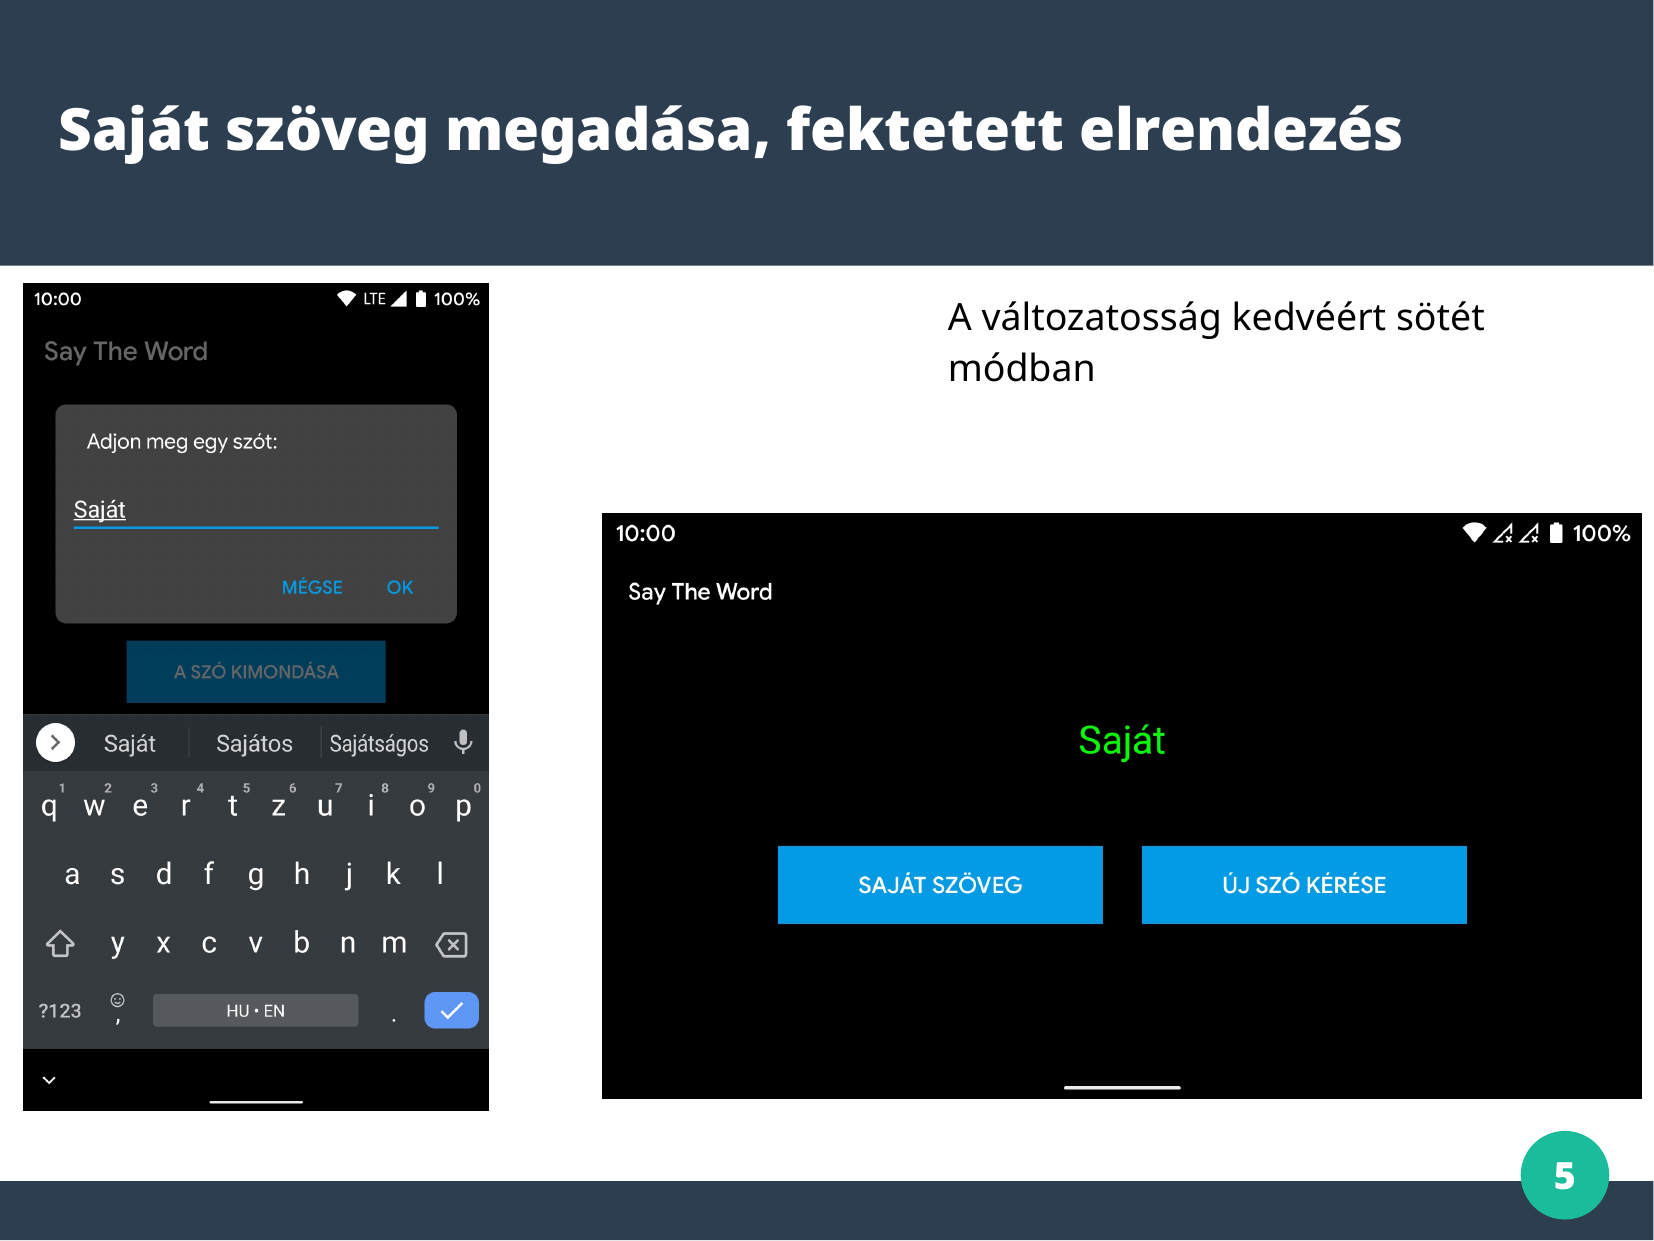

# Saját szöveg megadása, fektetett elrendezés
A változatosság kedvéért sötét módban
5